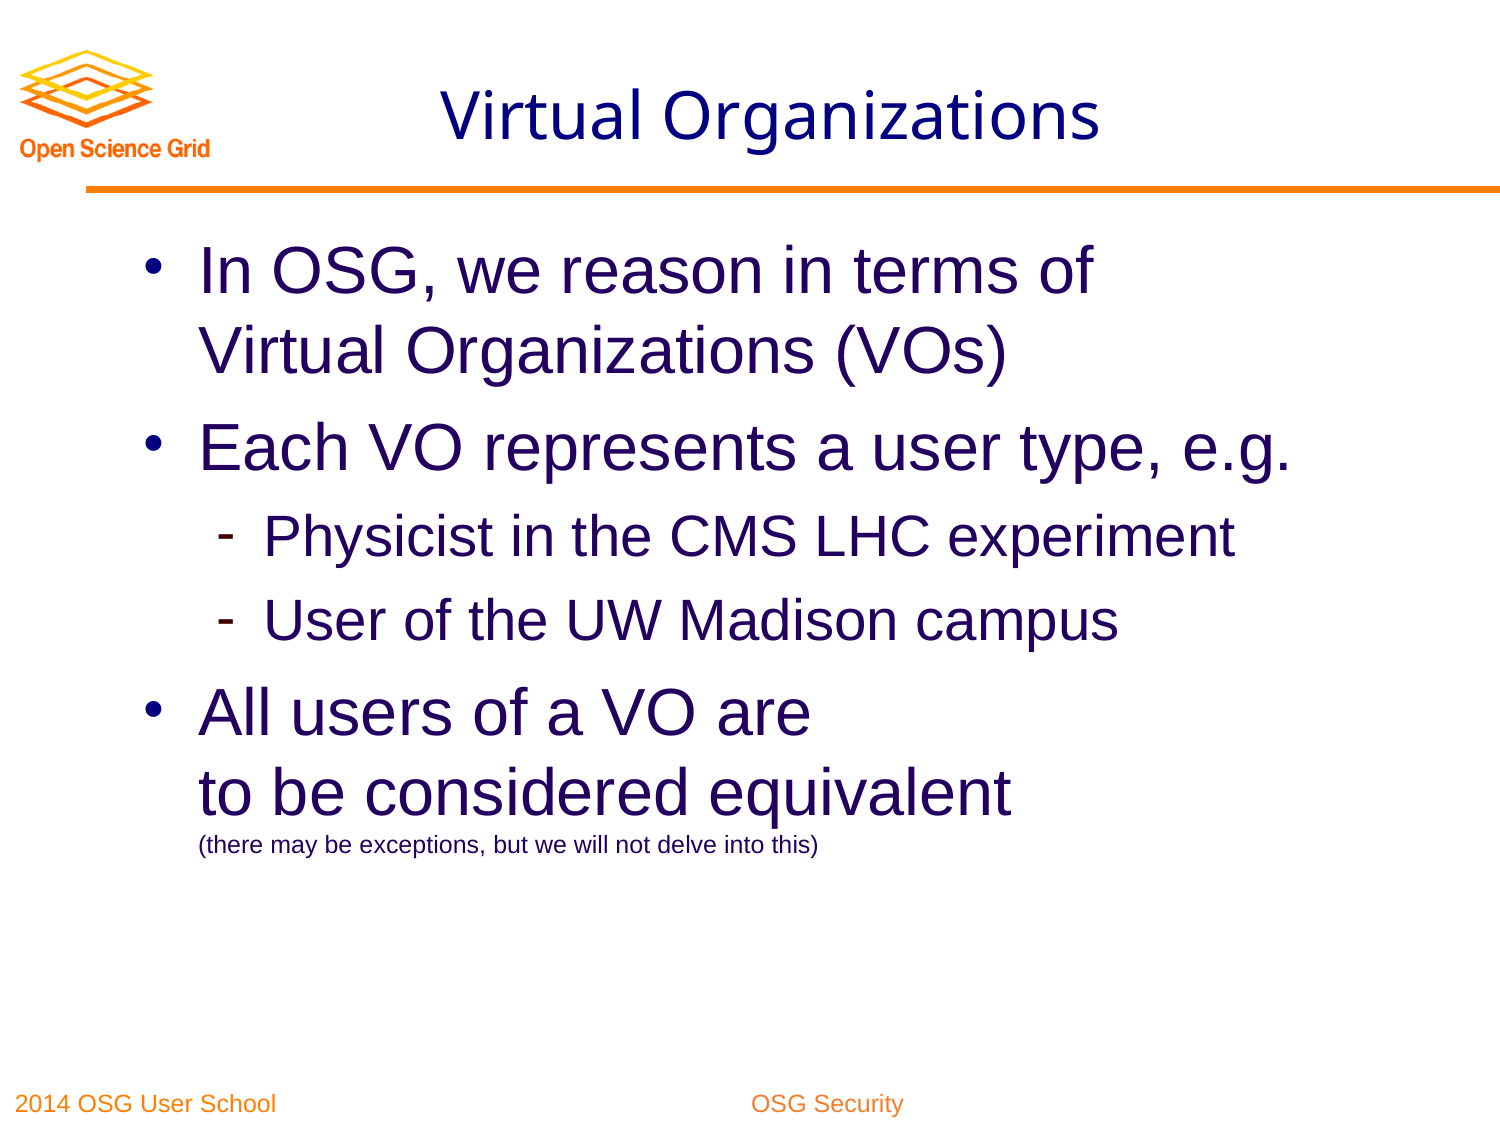

# Virtual Organizations
In OSG, we reason in terms of
Virtual Organizations (VOs)
Each VO represents a user type, e.g.
Physicist in the CMS LHC experiment
User of the UW Madison campus
All users of a VO are to be considered equivalent
(there may be exceptions, but we will not delve into this)